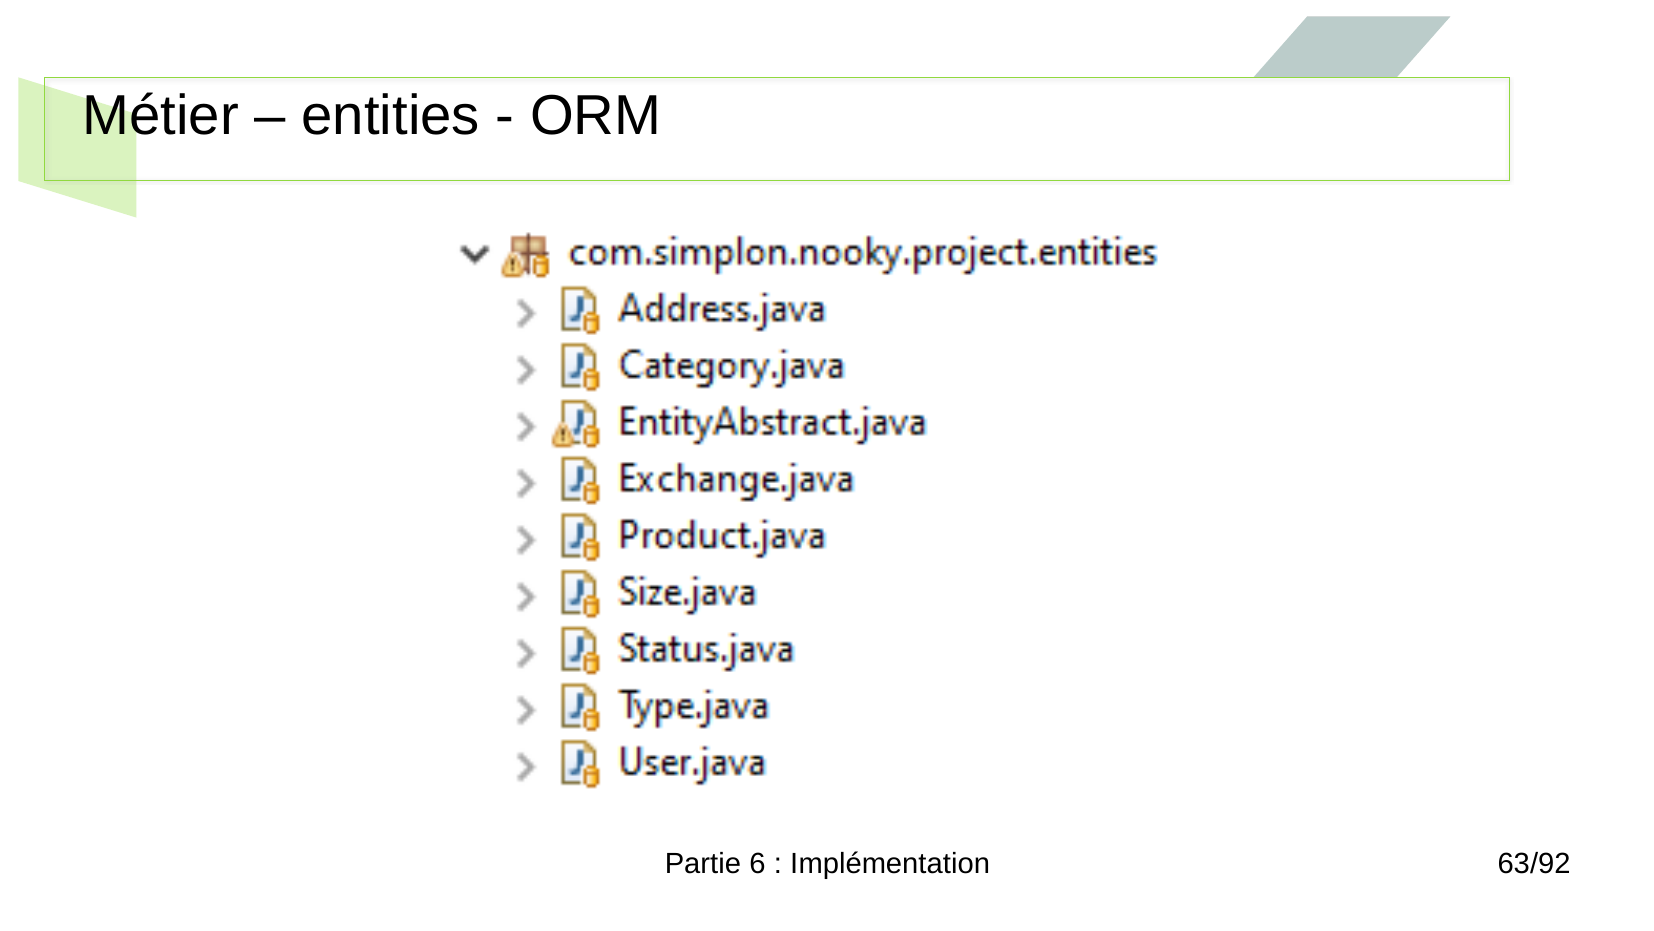

# Métier – entities - ORM
Partie 6 : Implémentation
63